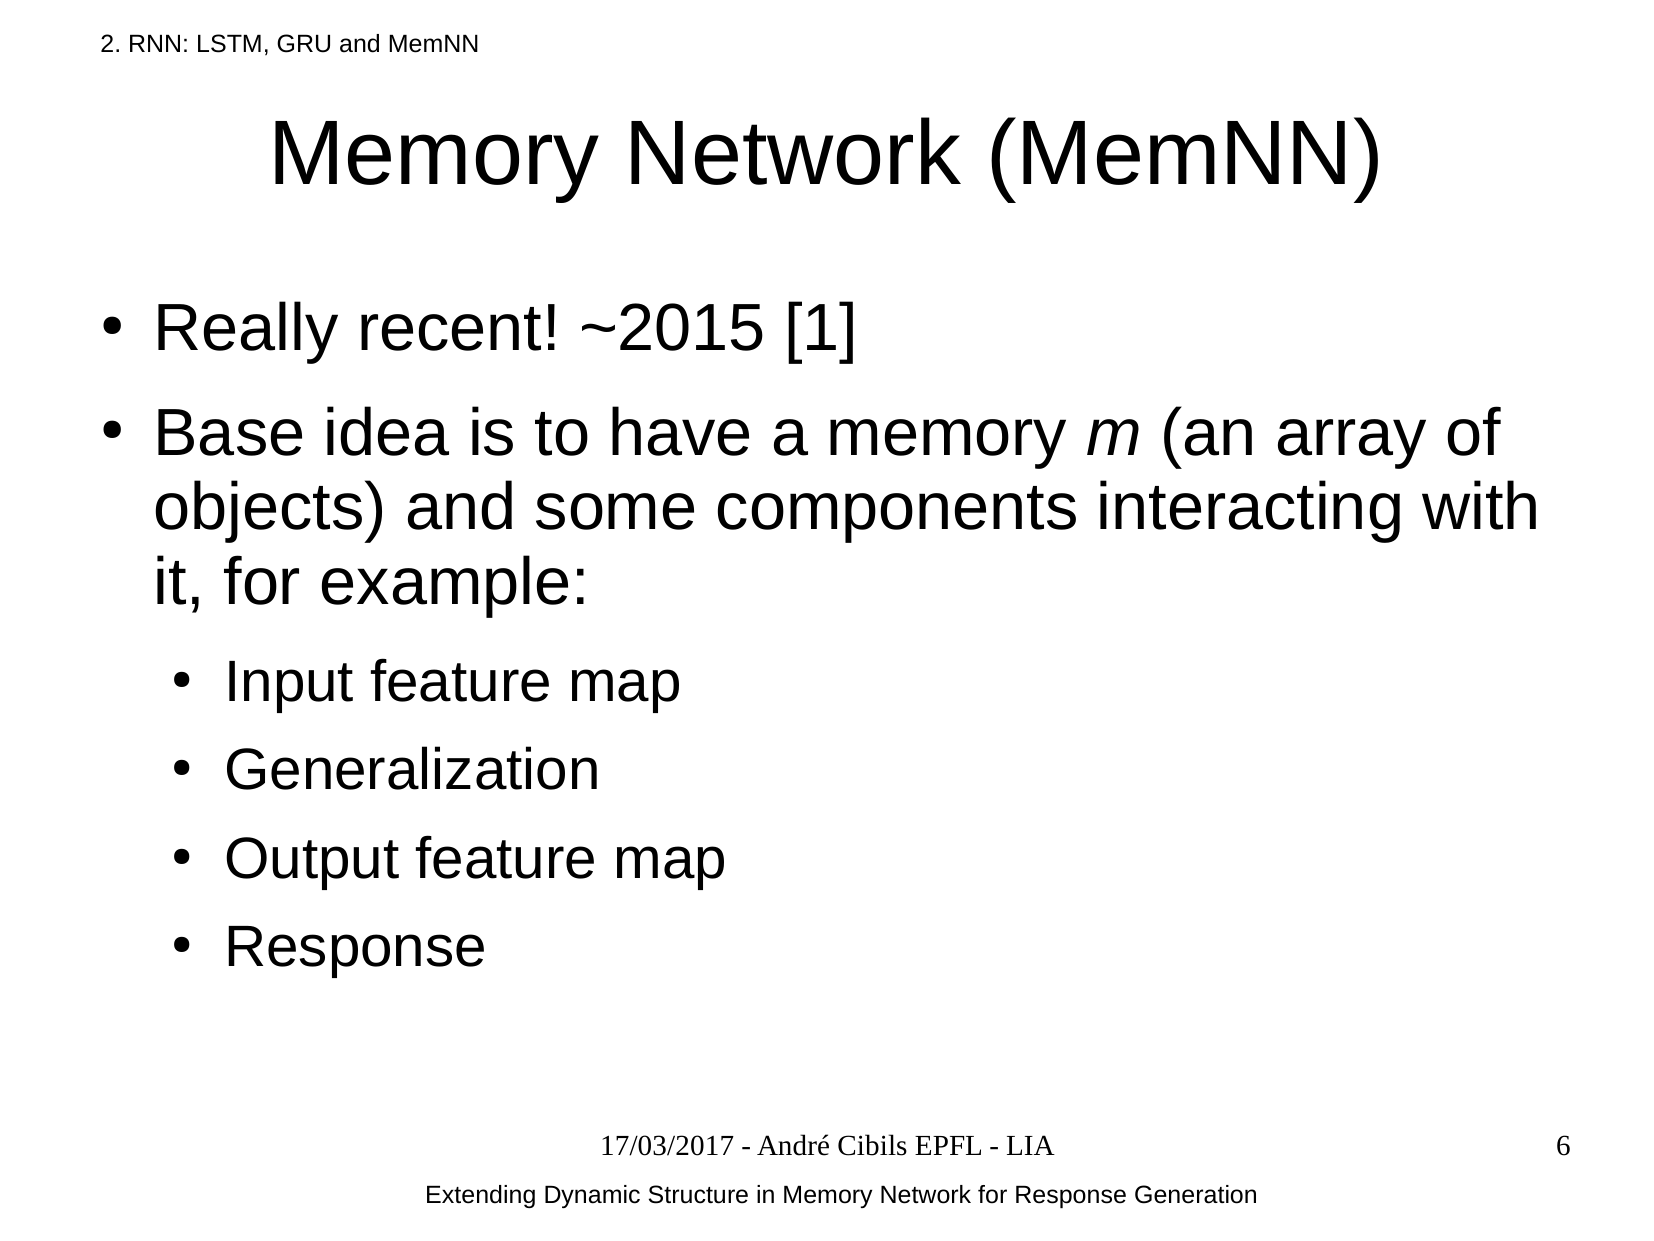

2. RNN: LSTM, GRU and MemNN
# Memory Network (MemNN)
Really recent! ~2015 [1]
Base idea is to have a memory m (an array of objects) and some components interacting with it, for example:
Input feature map
Generalization
Output feature map
Response
17/03/2017 - André Cibils EPFL - LIA
6
Extending Dynamic Structure in Memory Network for Response Generation